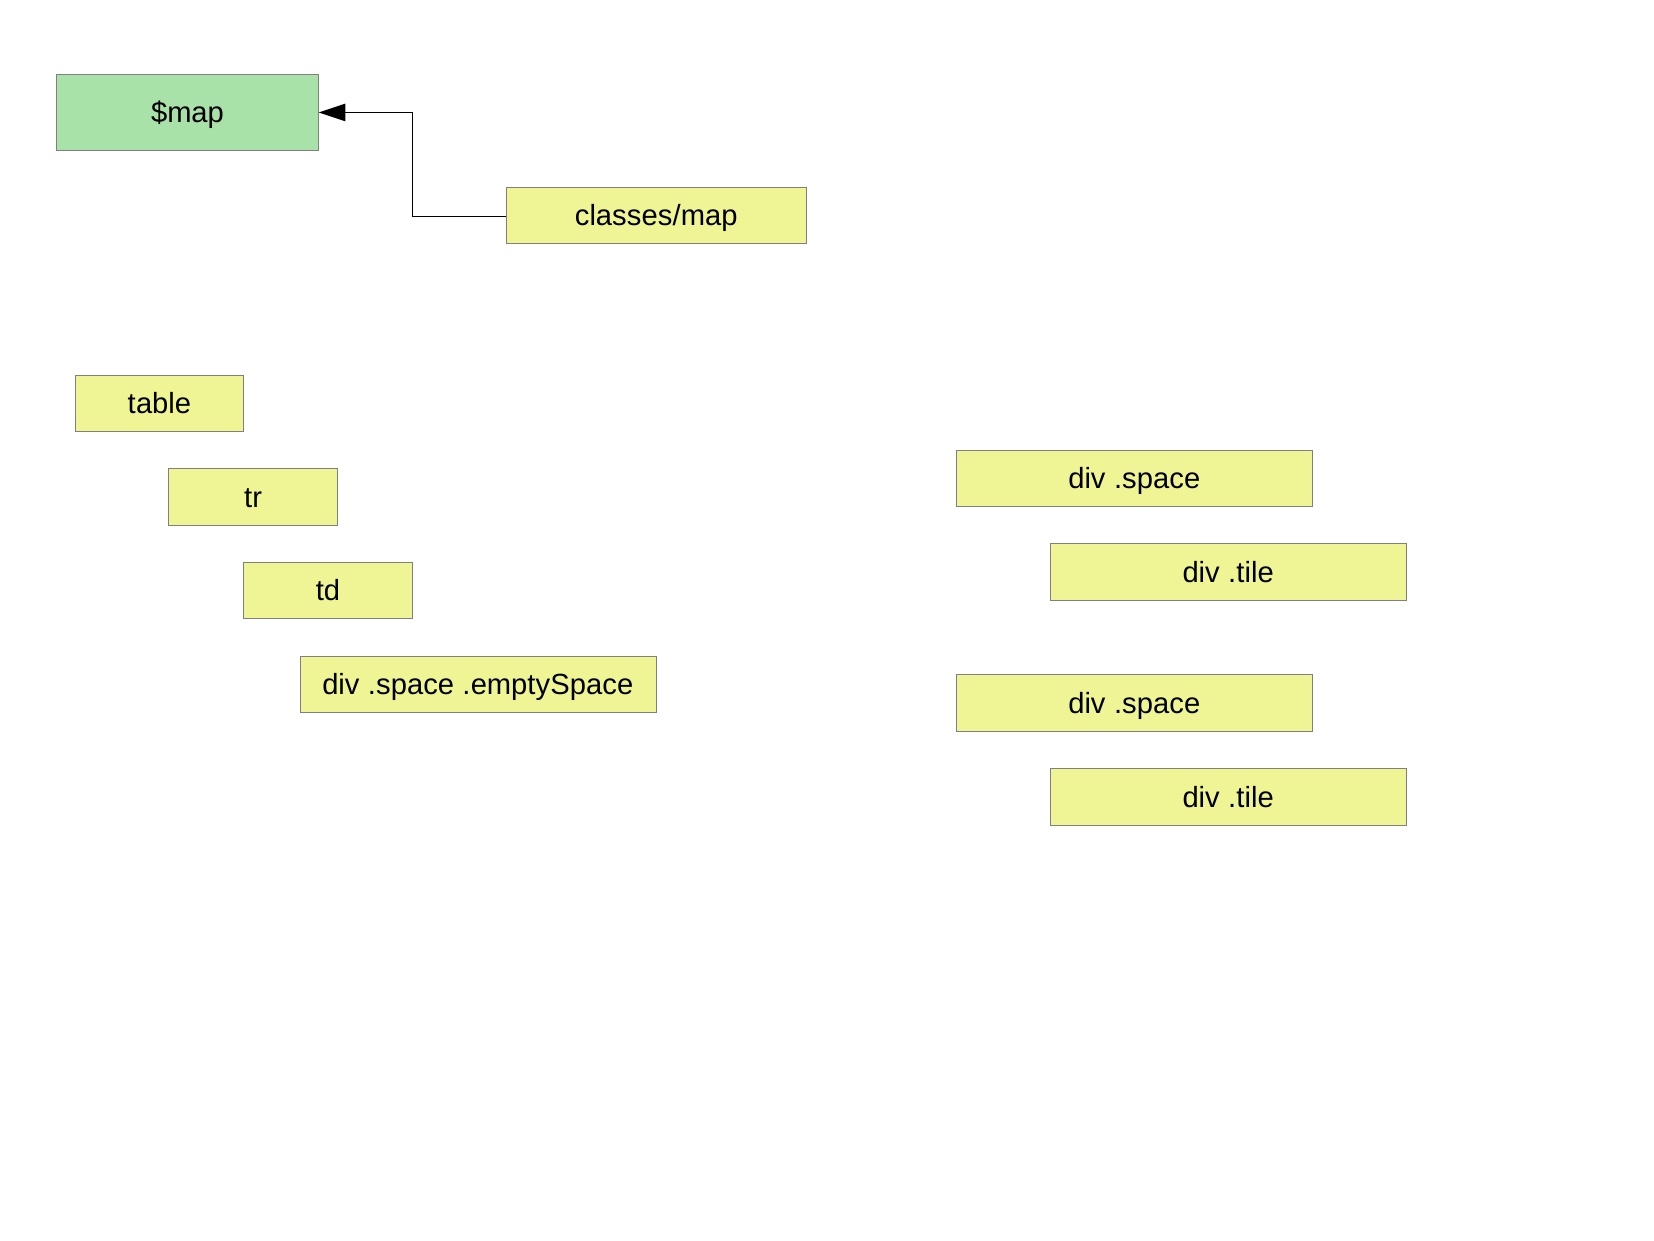

$map
classes/map
table
div .space
tr
div .tile
td
div .space .emptySpace
div .space
div .tile